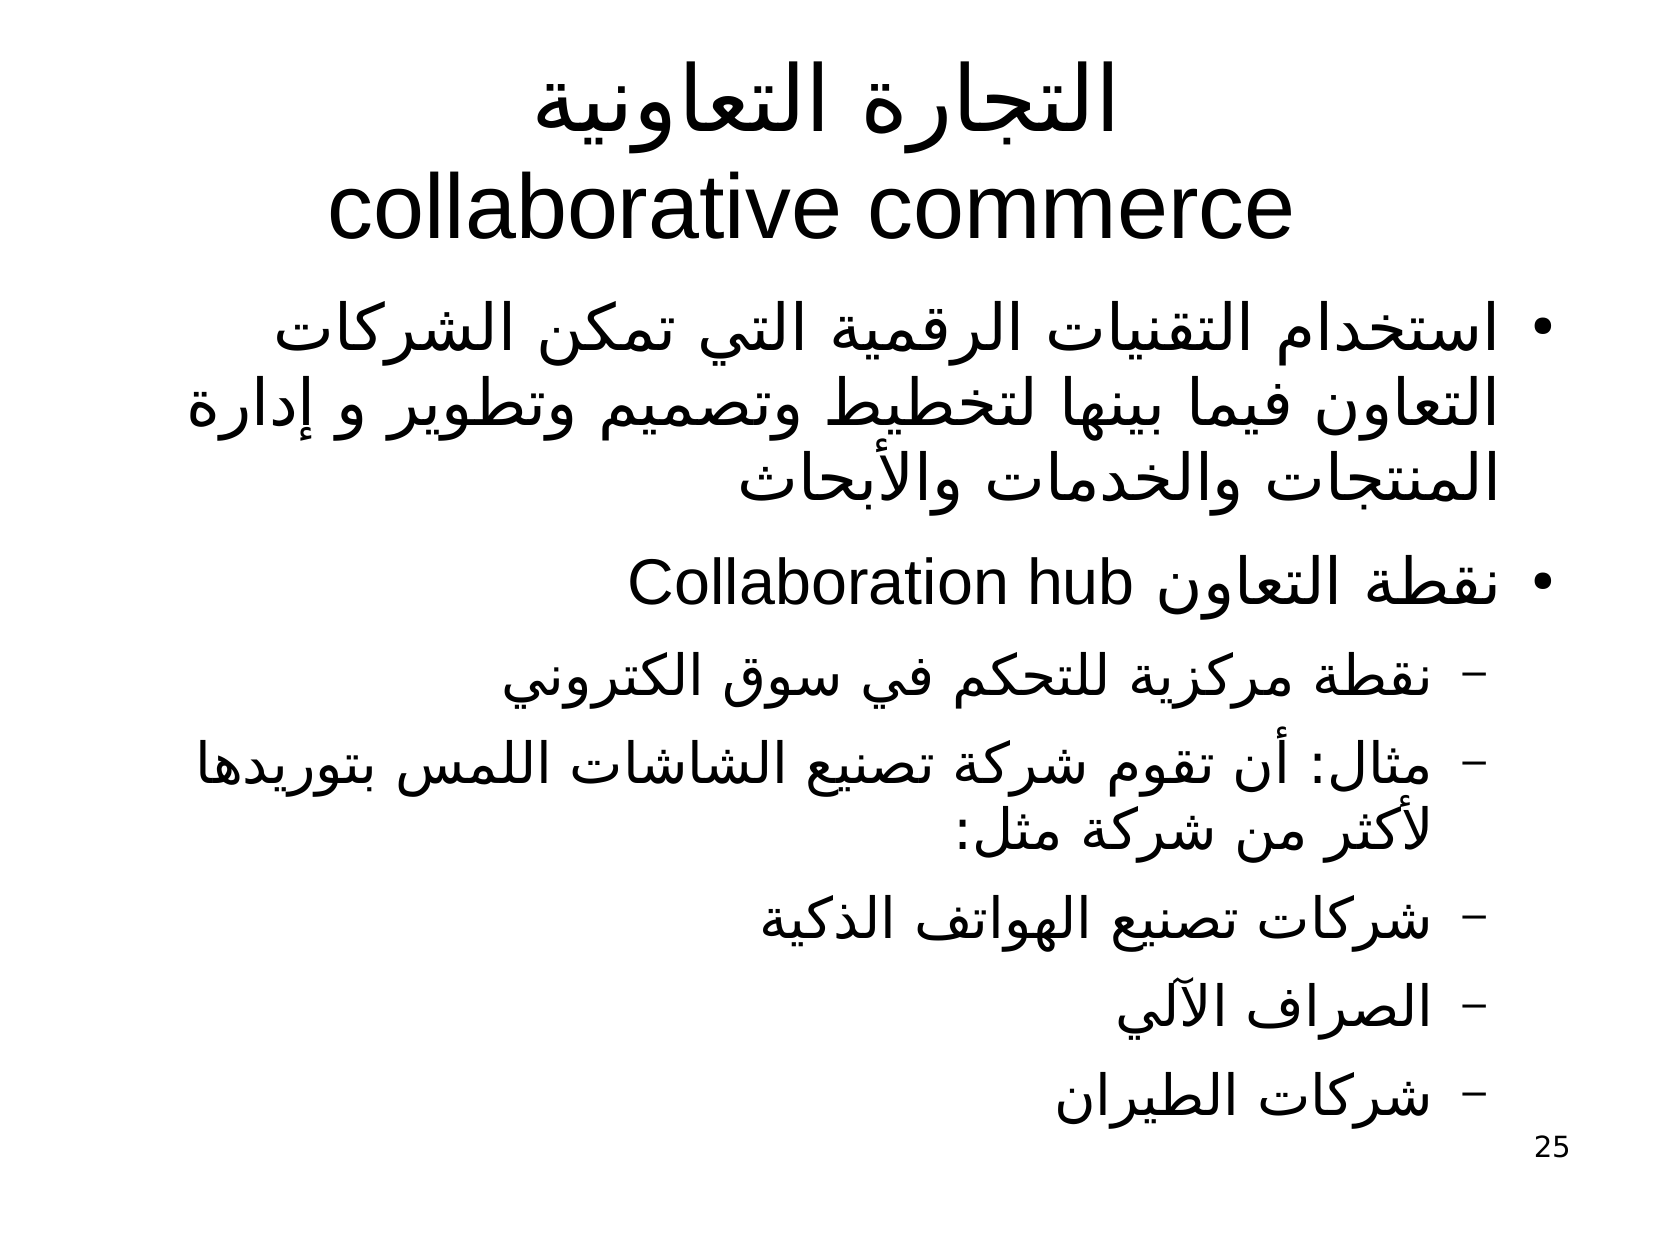

# التجارة التعاونية collaborative commerce
استخدام التقنيات الرقمية التي تمكن الشركات التعاون فيما بينها لتخطيط وتصميم وتطوير و إدارة المنتجات والخدمات والأبحاث
نقطة التعاون Collaboration hub
نقطة مركزية للتحكم في سوق الكتروني
مثال: أن تقوم شركة تصنيع الشاشات اللمس بتوريدها لأكثر من شركة مثل:
شركات تصنيع الهواتف الذكية
الصراف الآلي
شركات الطيران
25